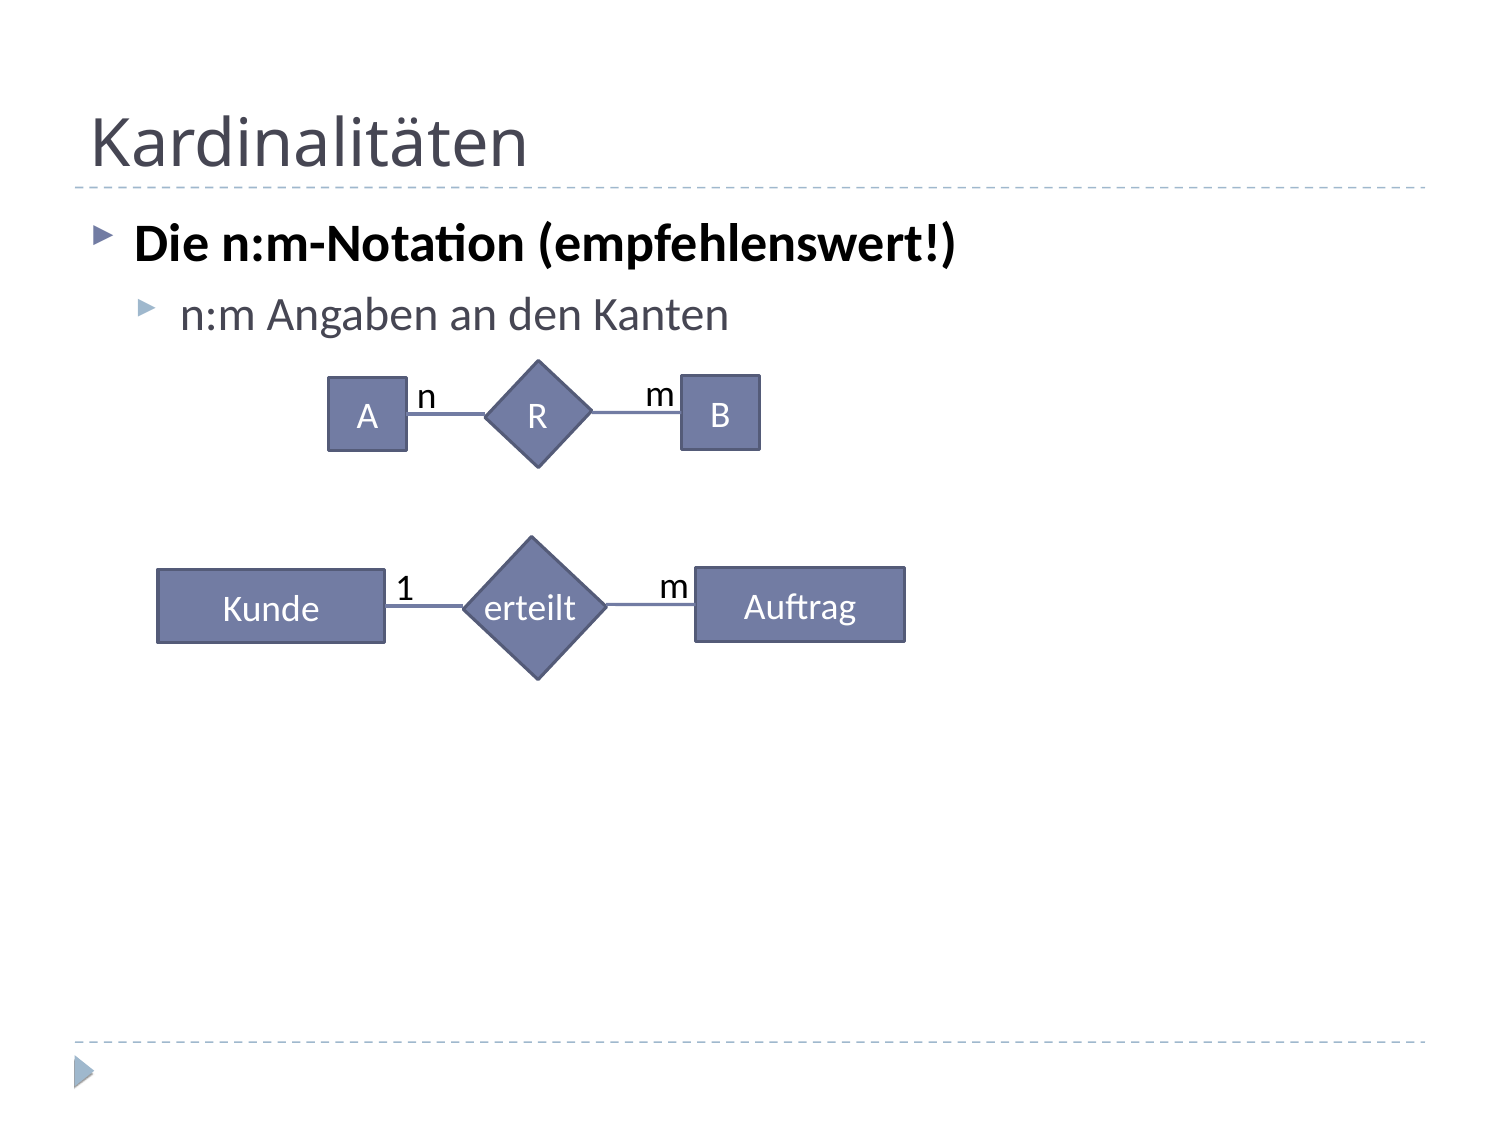

# Kardinalitäten
Die n:m-Notation (empfehlenswert!)
n:m Angaben an den Kanten
m
n
B
A
R
m
1
Auftrag
Kunde
erteilt